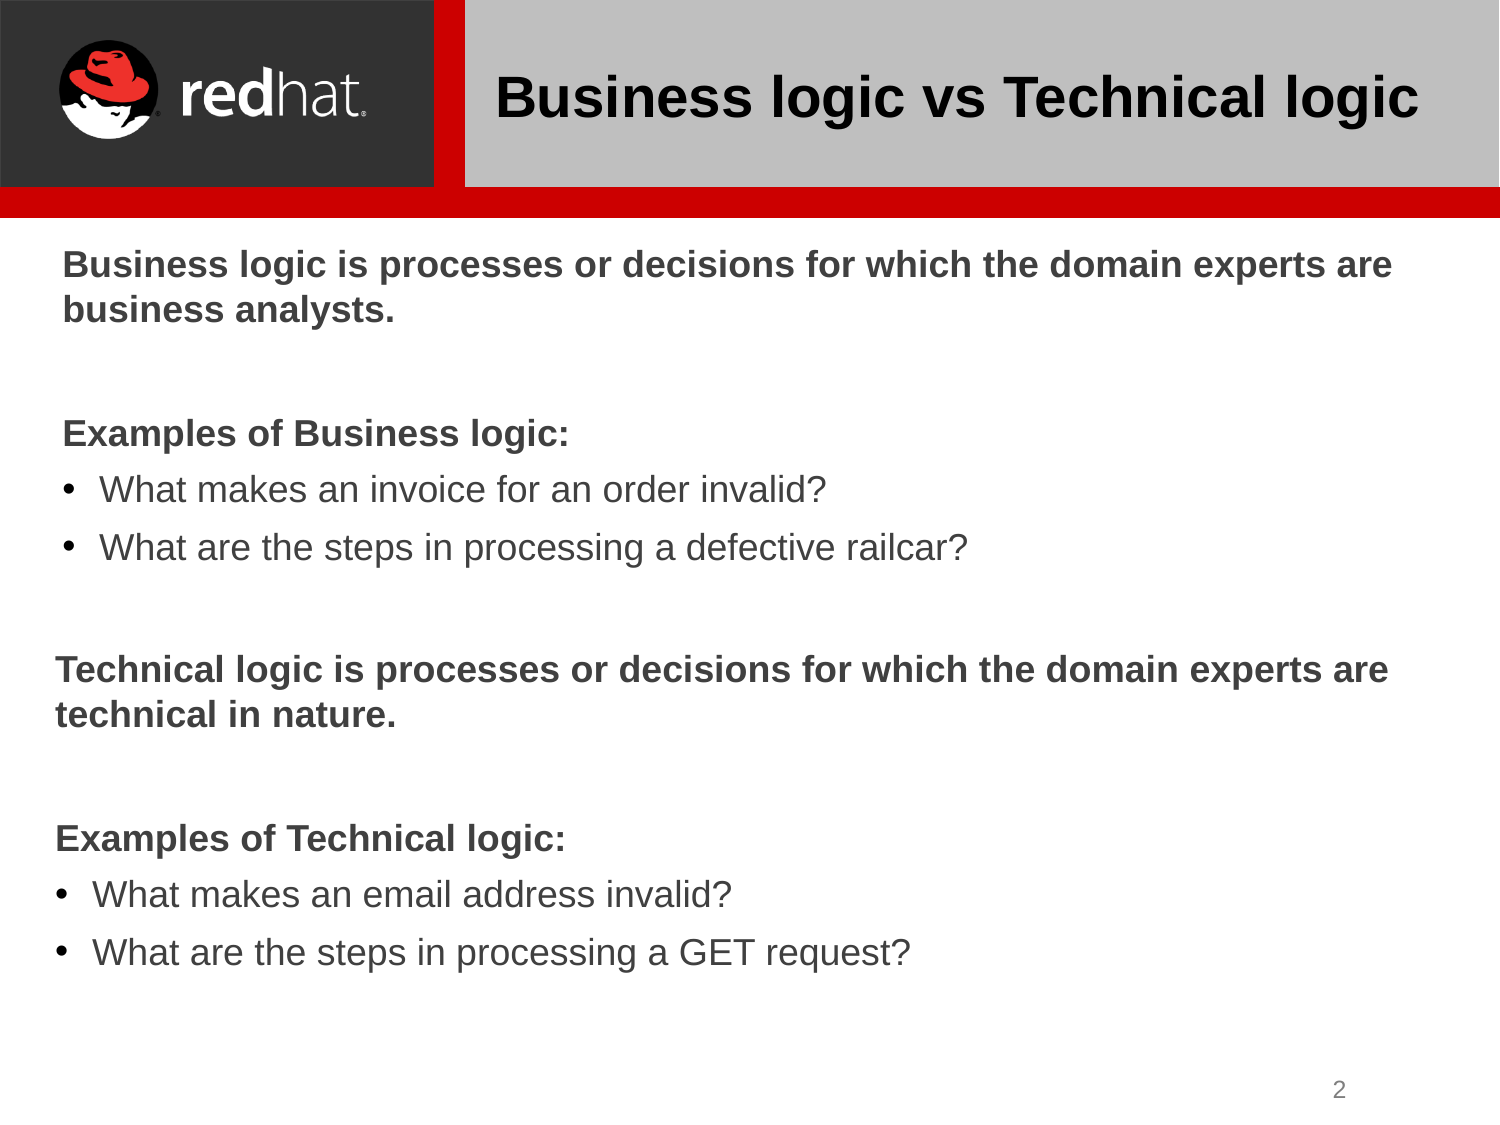

# Business logic vs Technical logic
Business logic is processes or decisions for which the domain experts are business analysts.
Examples of Business logic:
What makes an invoice for an order invalid?
What are the steps in processing a defective railcar?
Technical logic is processes or decisions for which the domain experts are technical in nature.
Examples of Technical logic:
What makes an email address invalid?
What are the steps in processing a GET request?